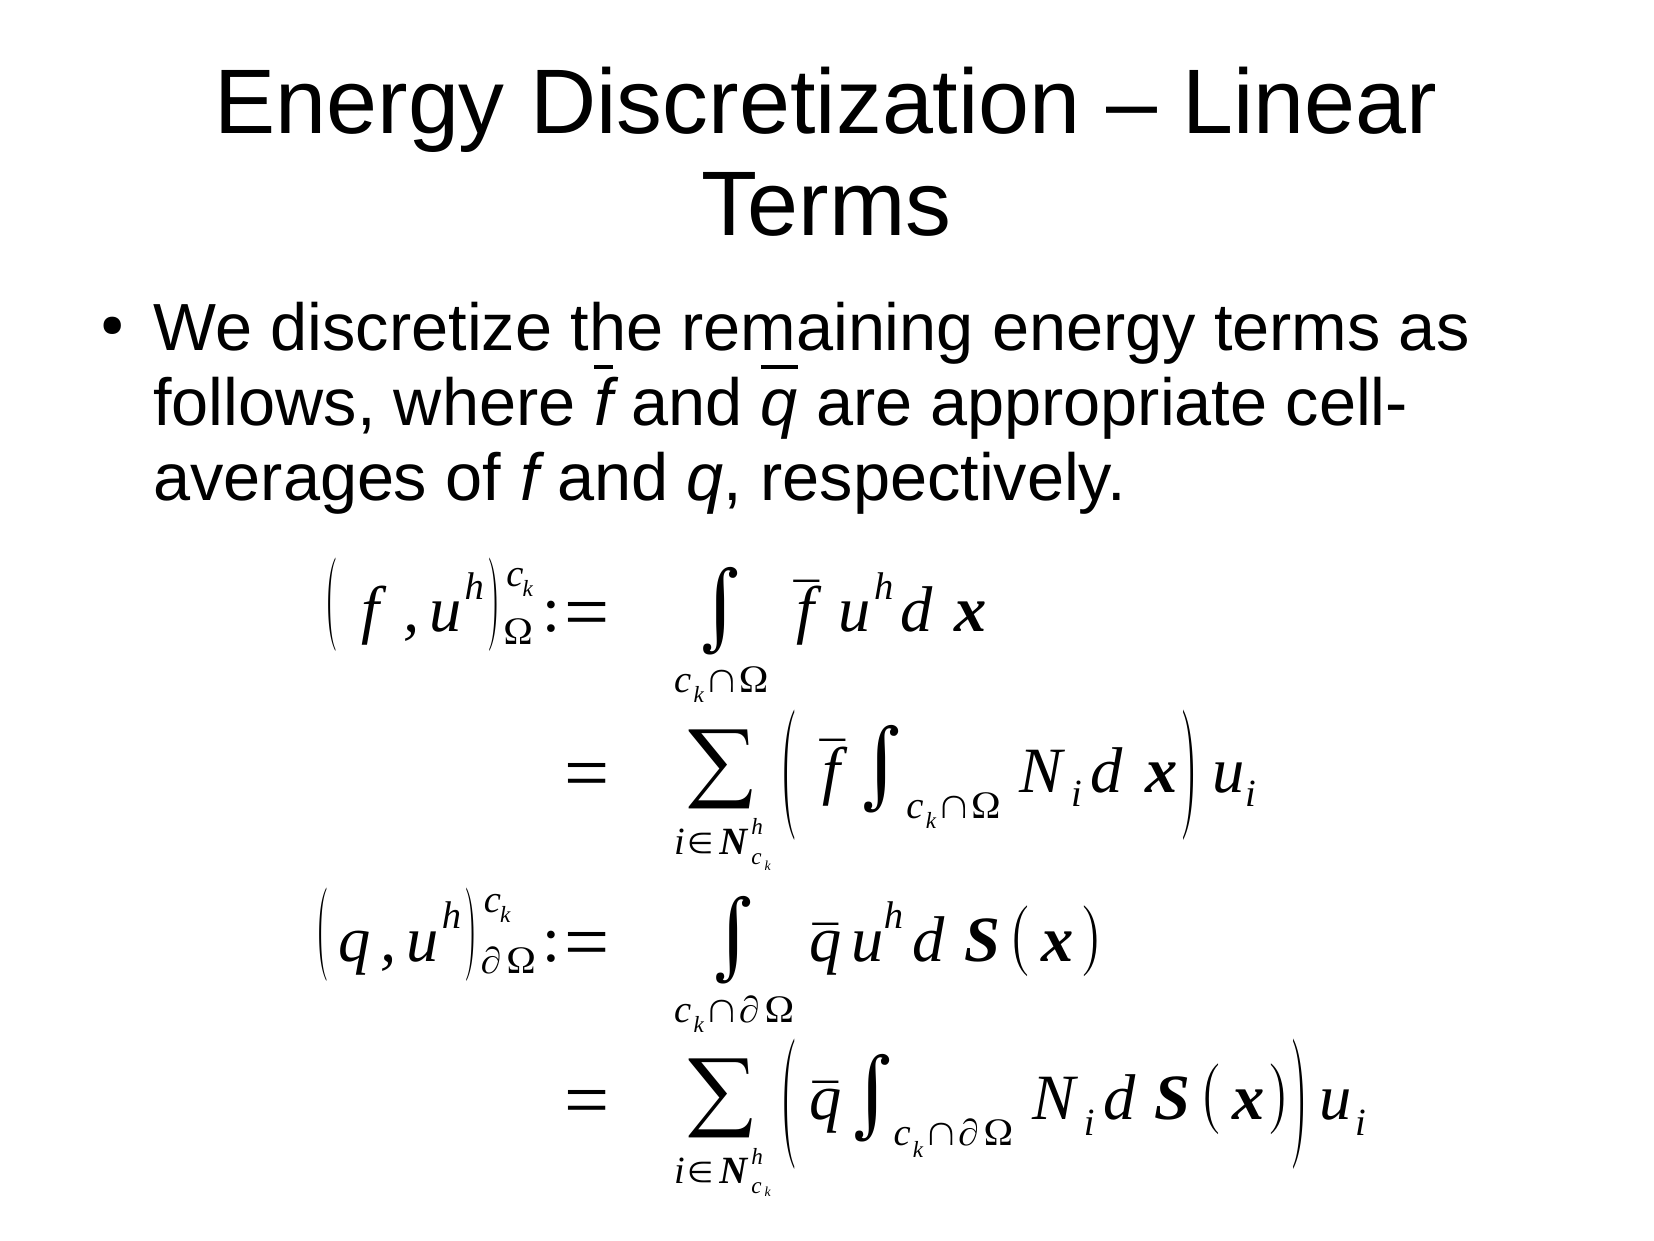

# Energy Discretization – Linear Terms
We discretize the remaining energy terms as follows, where f and q are appropriate cell-averages of f and q, respectively.